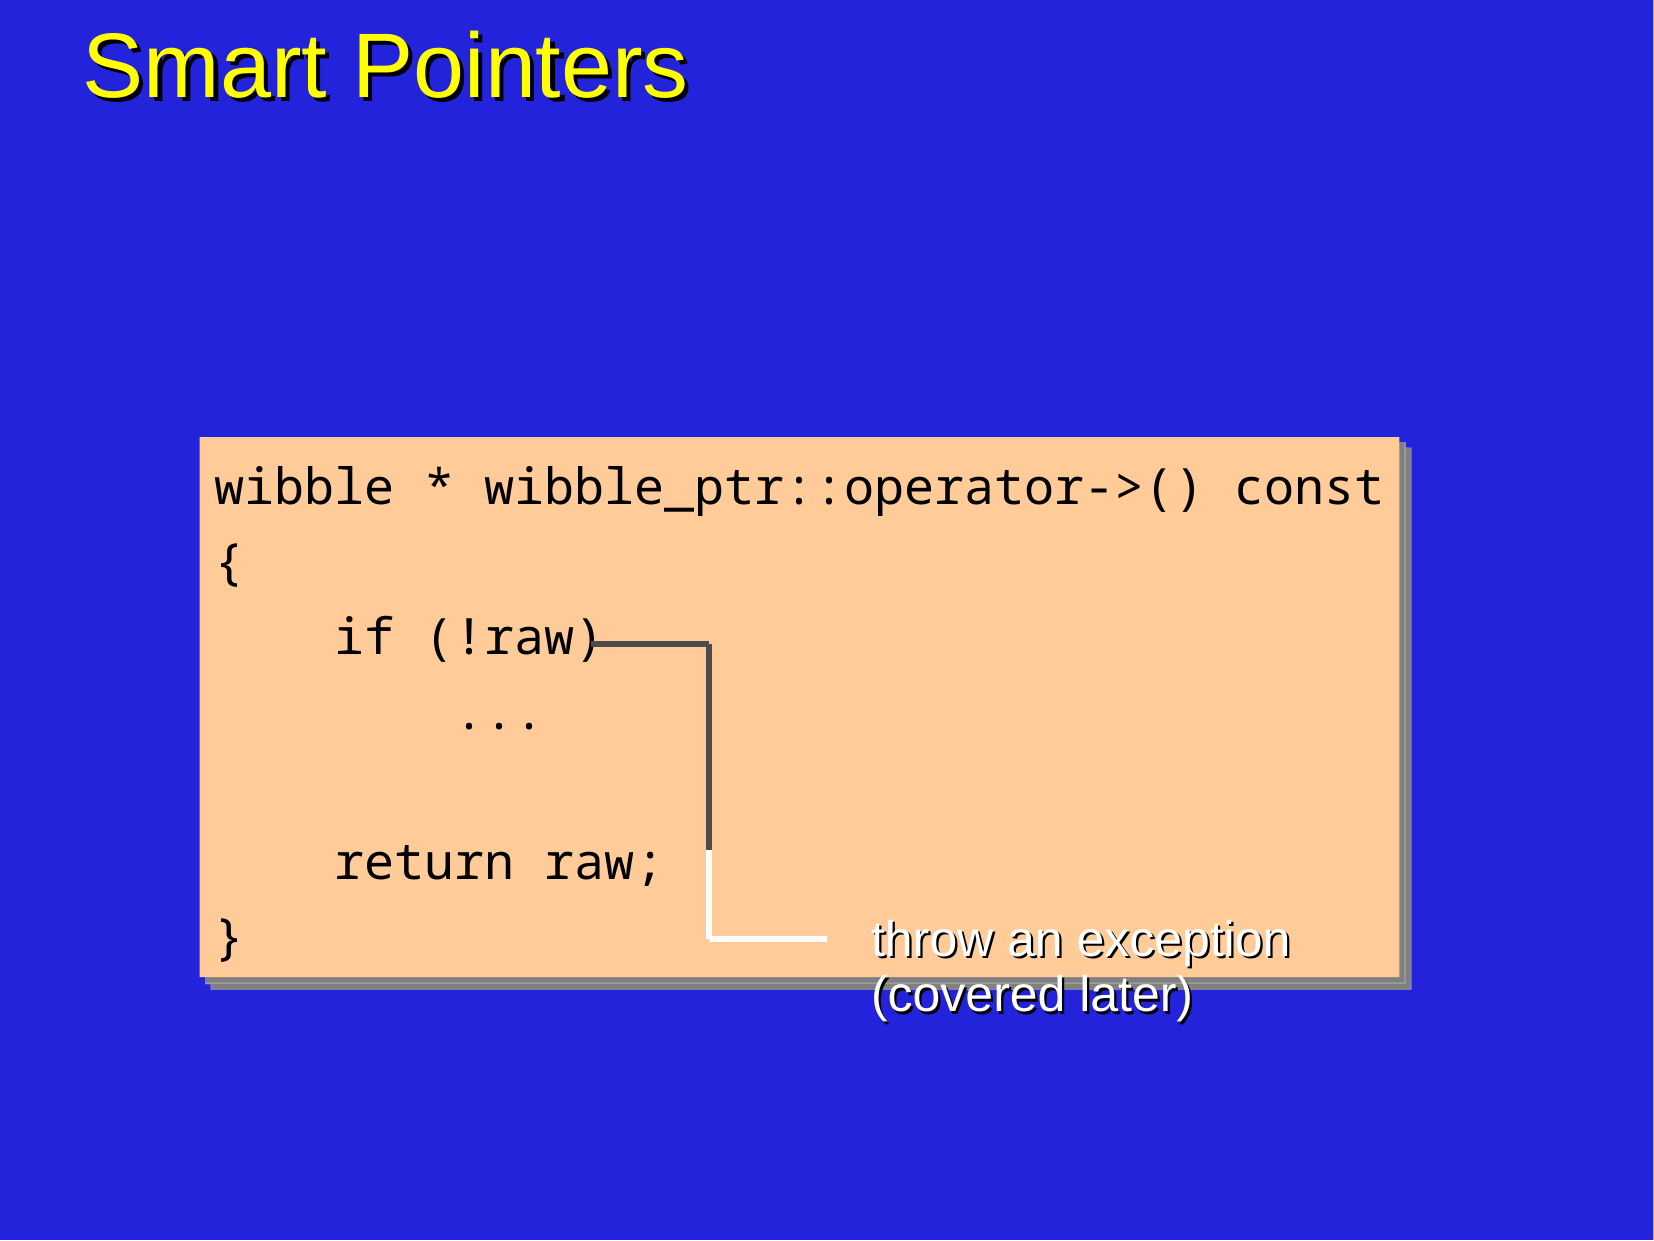

# Smart Pointers
wibble * wibble_ptr::operator->() const
{
 if (!raw)
 ...
 return raw;
}
throw an exception (covered later)